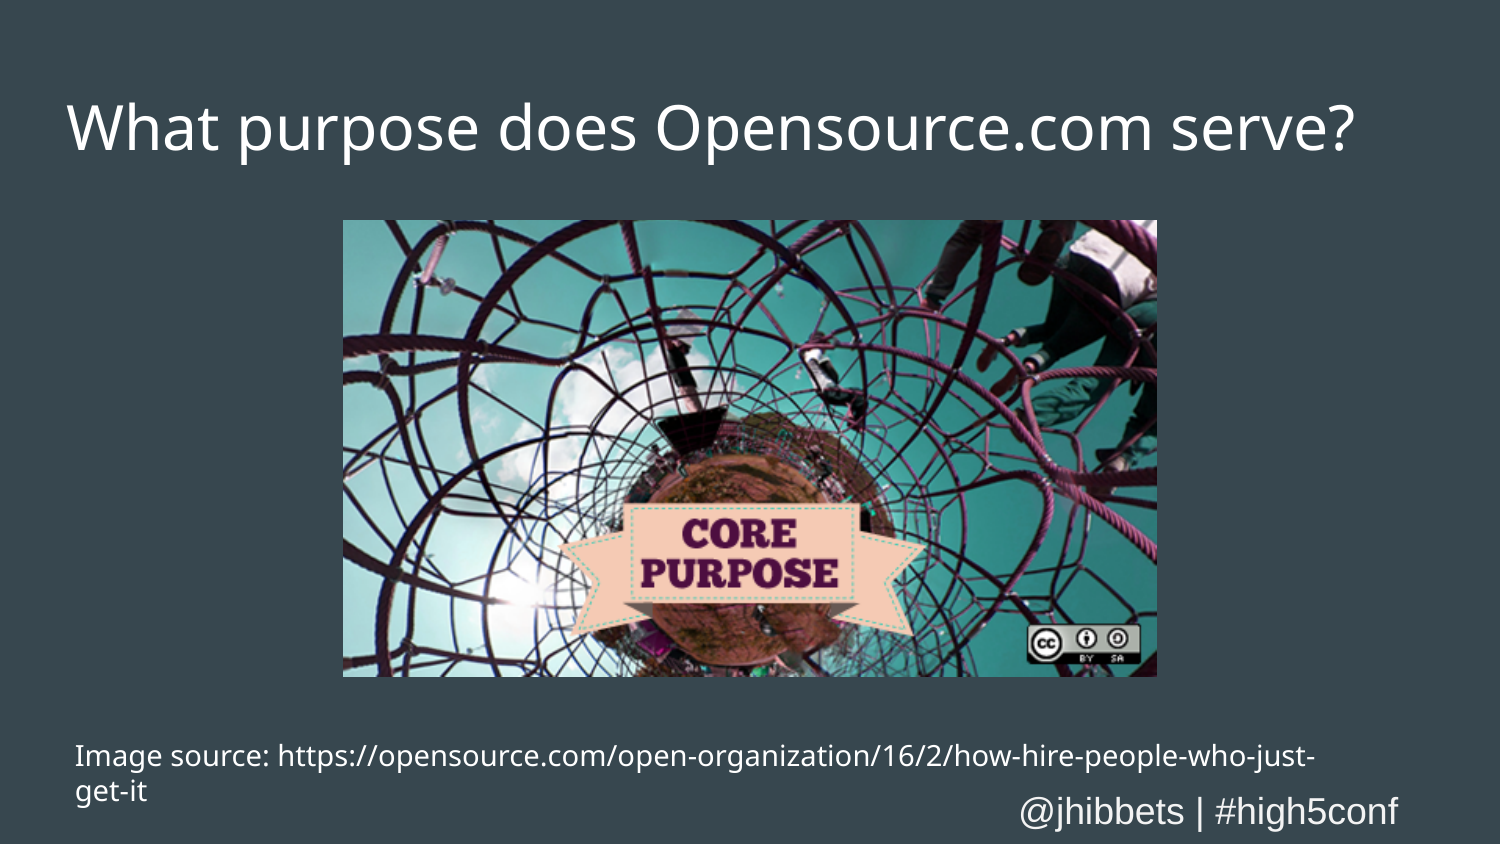

# What purpose does Opensource.com serve?
Image source: https://opensource.com/open-organization/16/2/how-hire-people-who-just-get-it